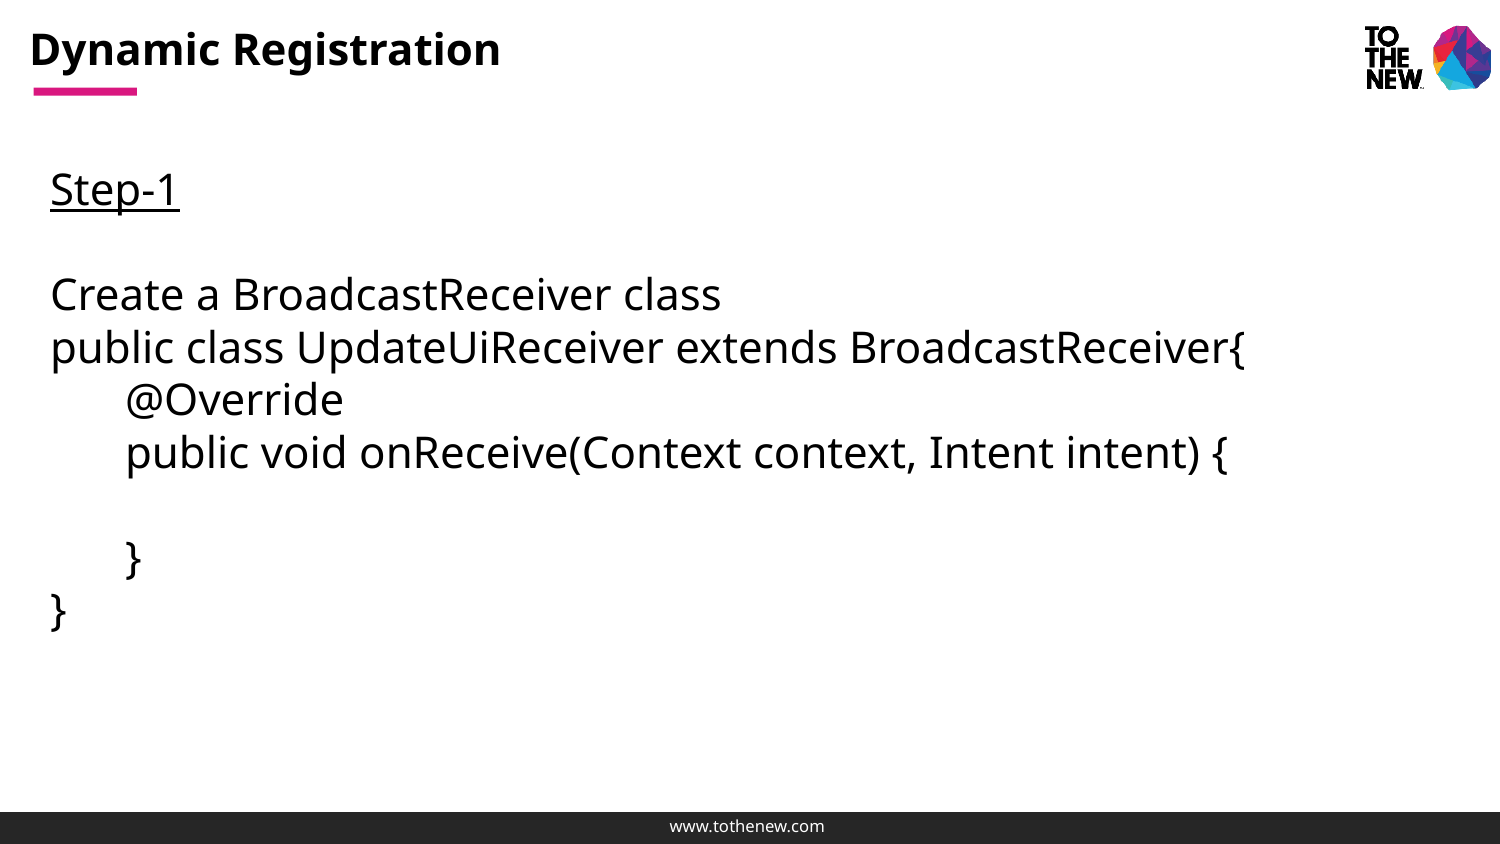

# Dynamic Registration
Step-1
Create a BroadcastReceiver class
public class UpdateUiReceiver extends BroadcastReceiver{
	@Override
	public void onReceive(Context context, Intent intent) {
	}
}